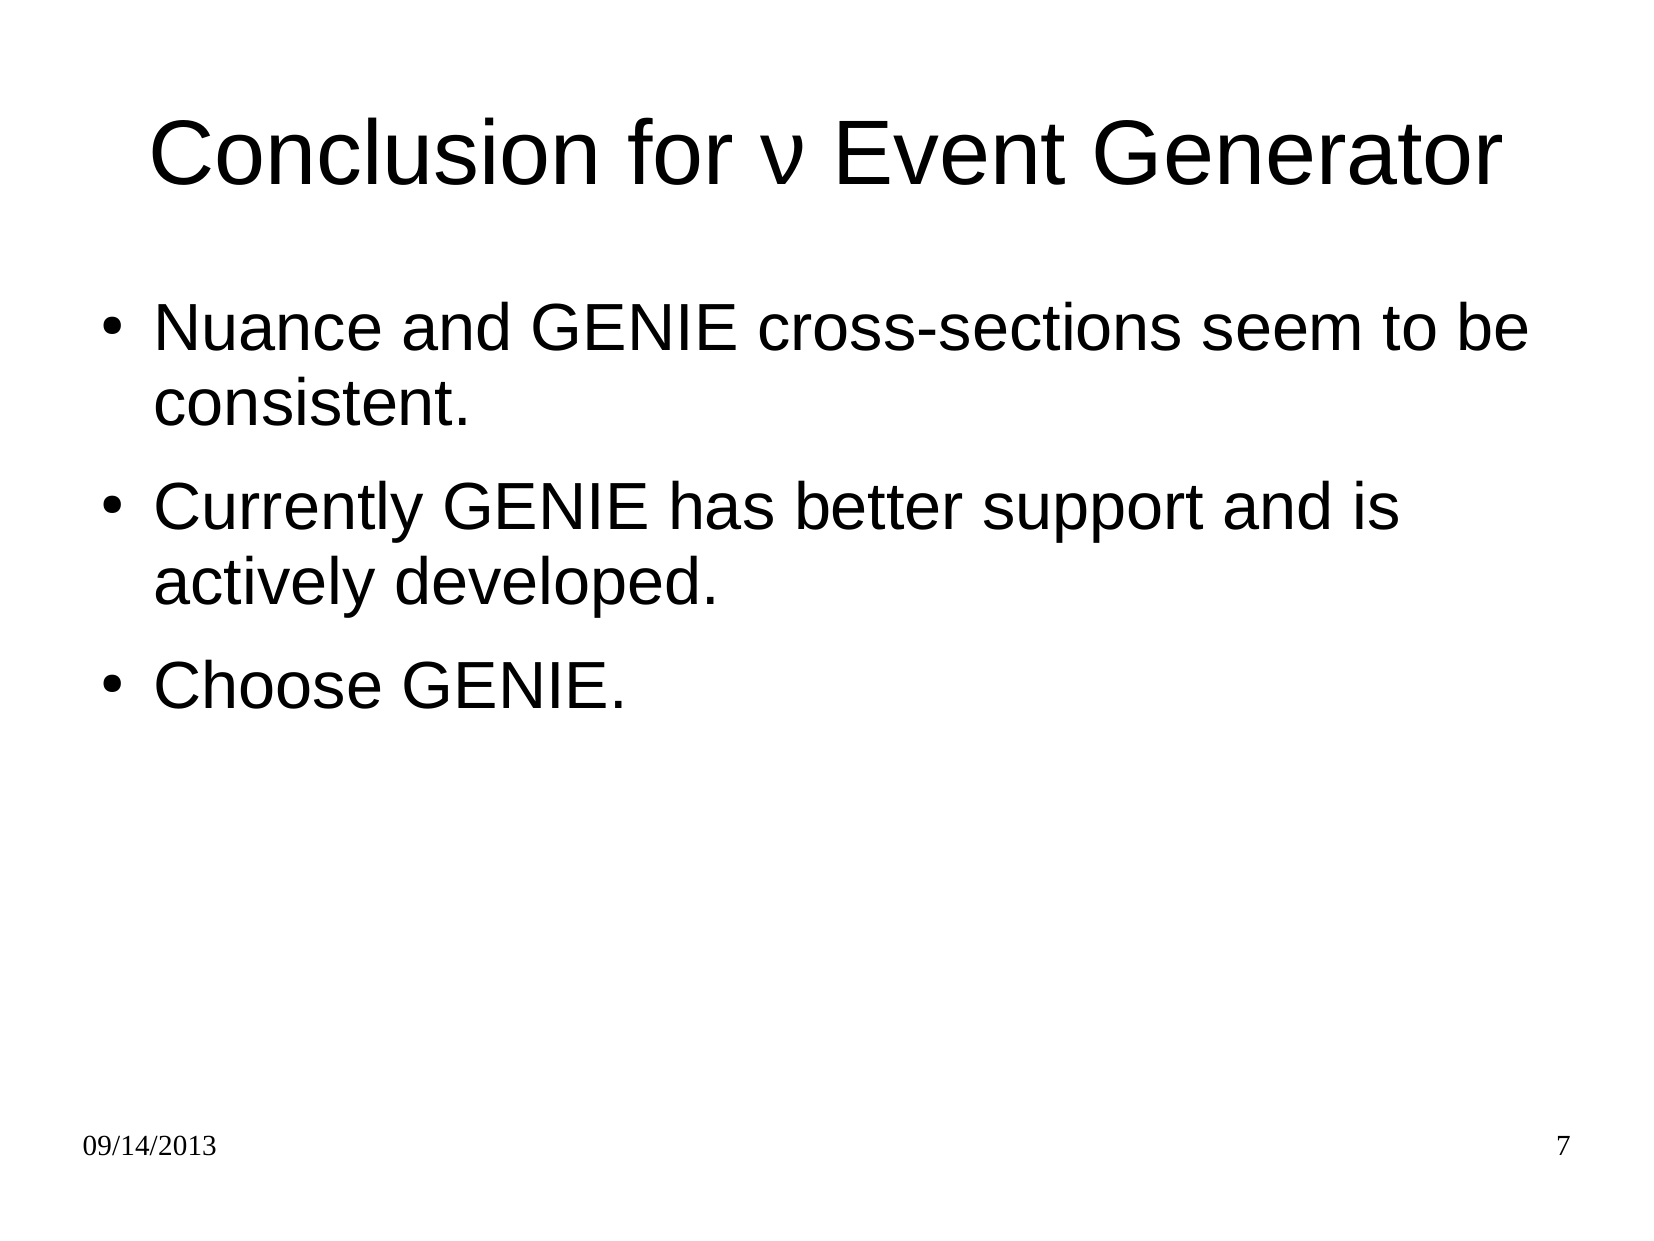

# Conclusion for ν Event Generator
Nuance and GENIE cross-sections seem to be consistent.
Currently GENIE has better support and is actively developed.
Choose GENIE.
09/14/2013
7